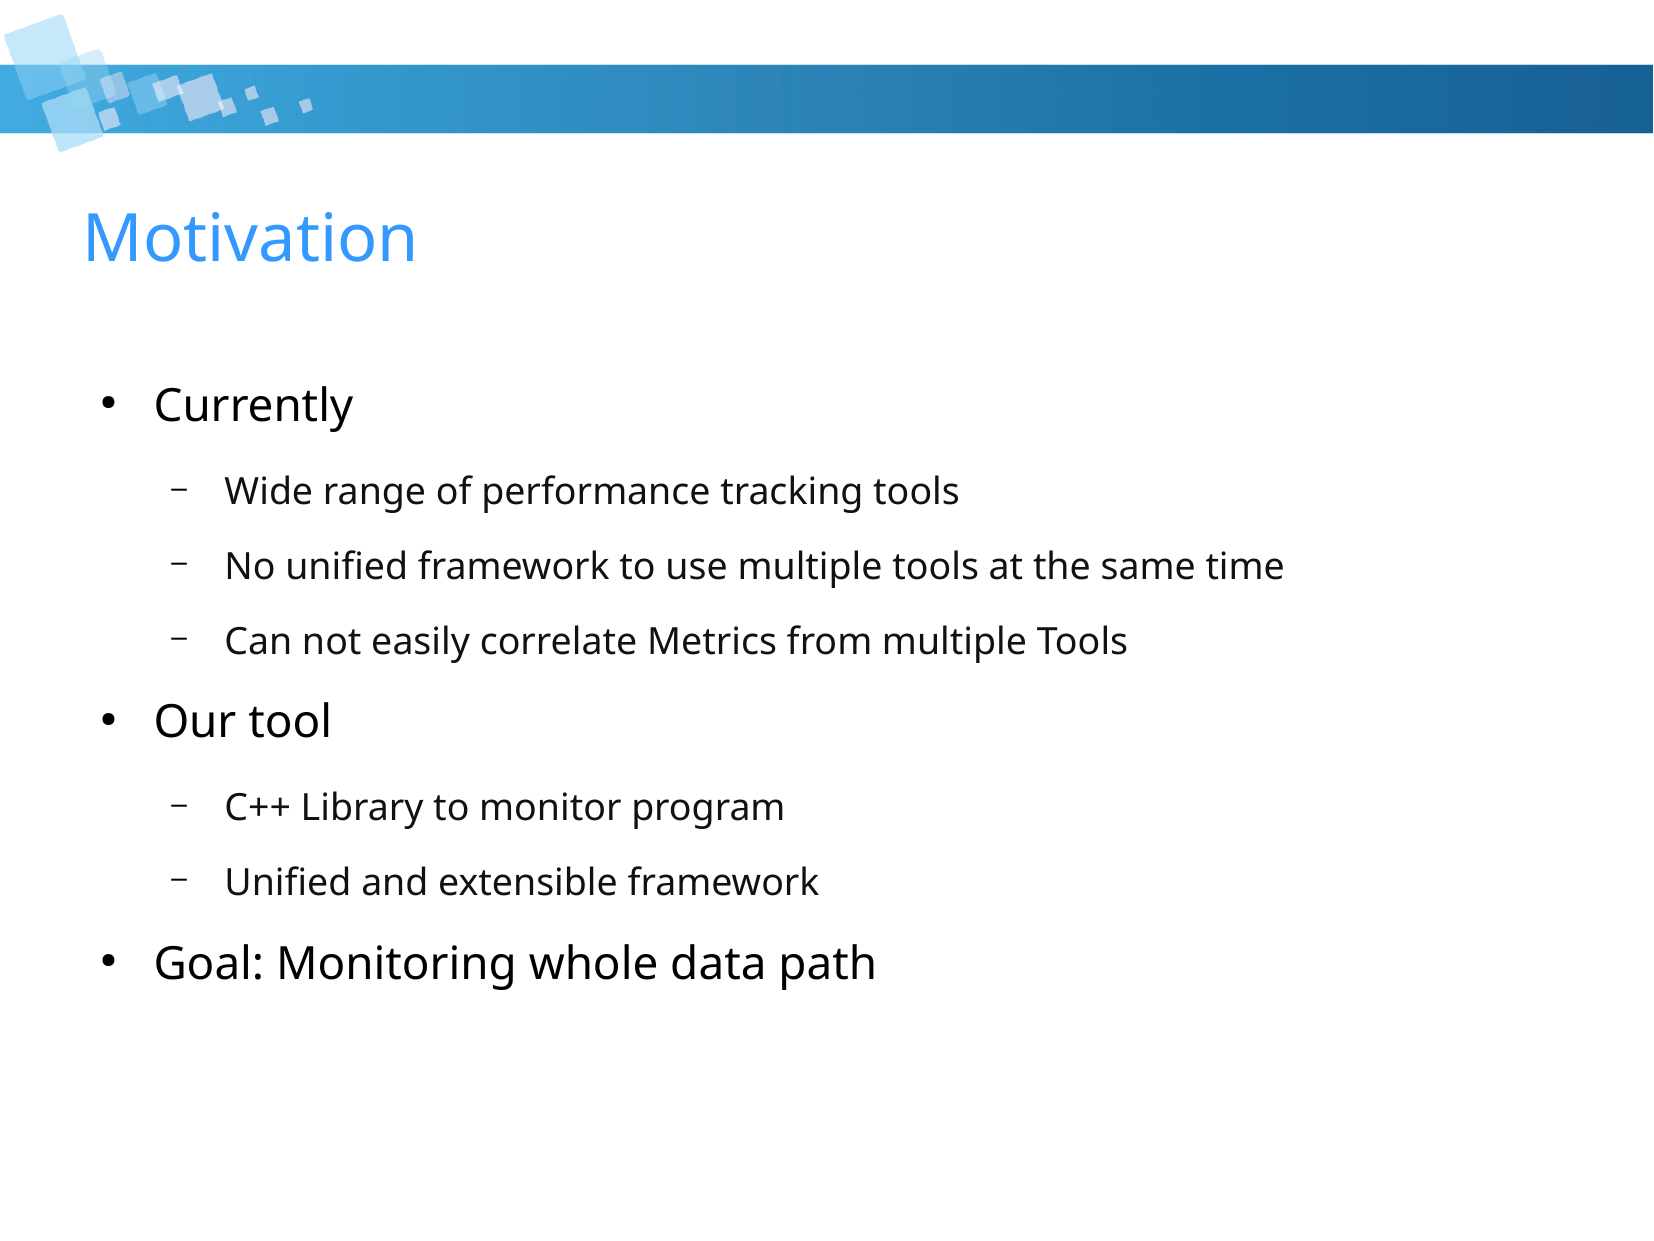

# Motivation
Currently
Wide range of performance tracking tools
No unified framework to use multiple tools at the same time
Can not easily correlate Metrics from multiple Tools
Our tool
C++ Library to monitor program
Unified and extensible framework
Goal: Monitoring whole data path